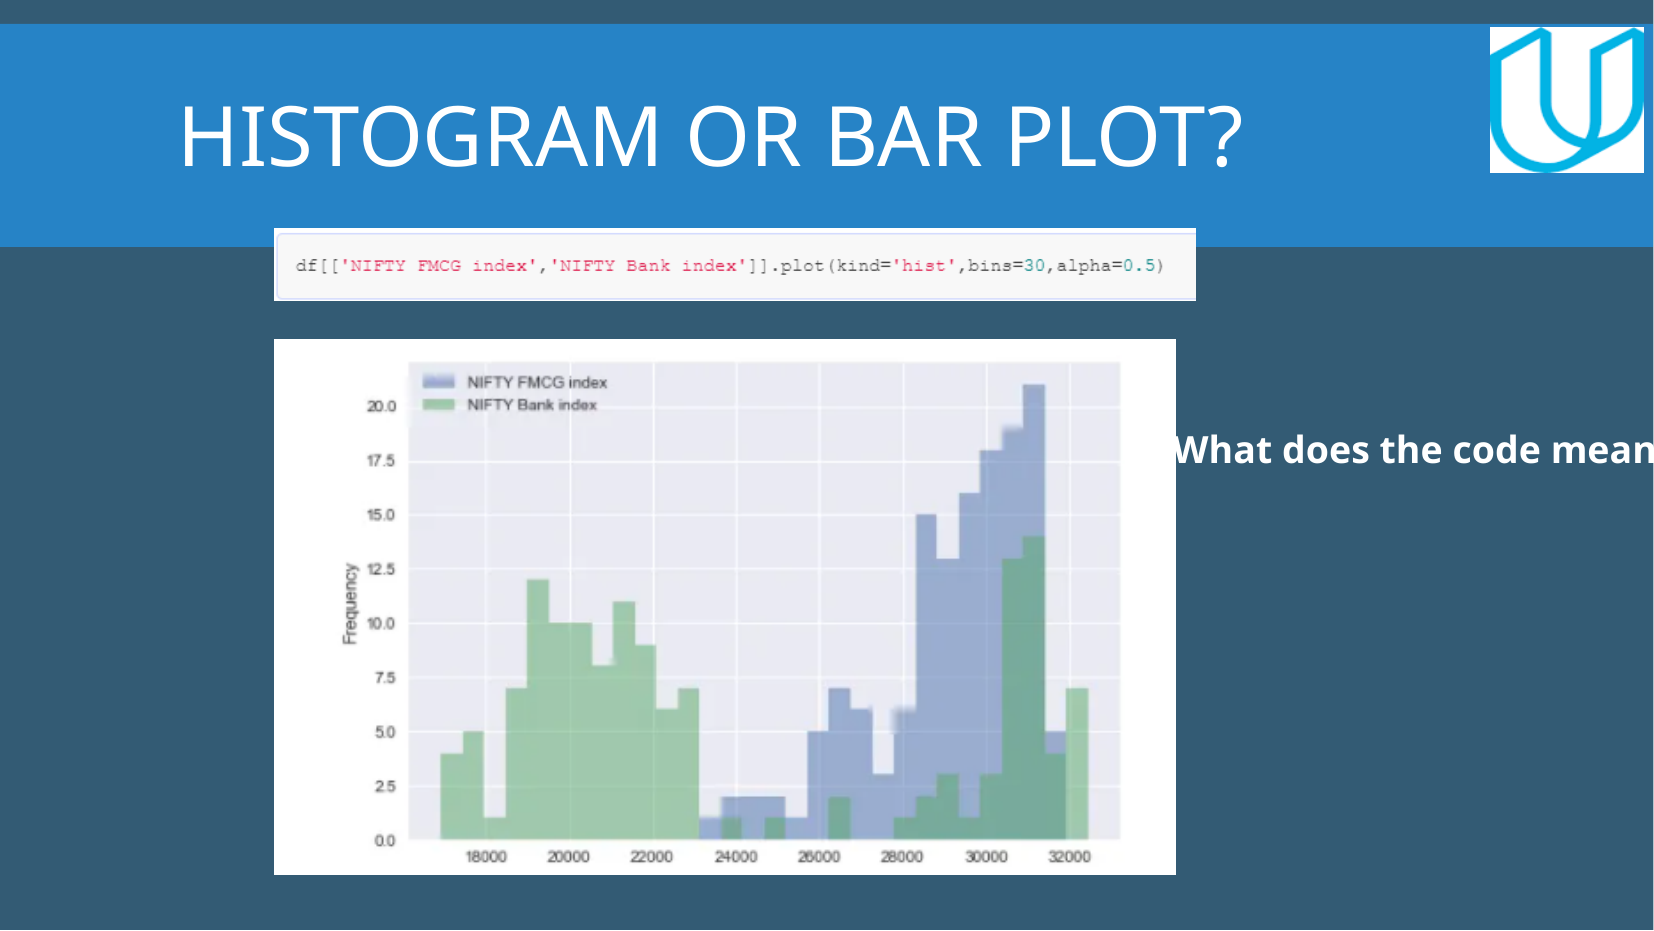

Histogram or bar plot?
What does the code mean?